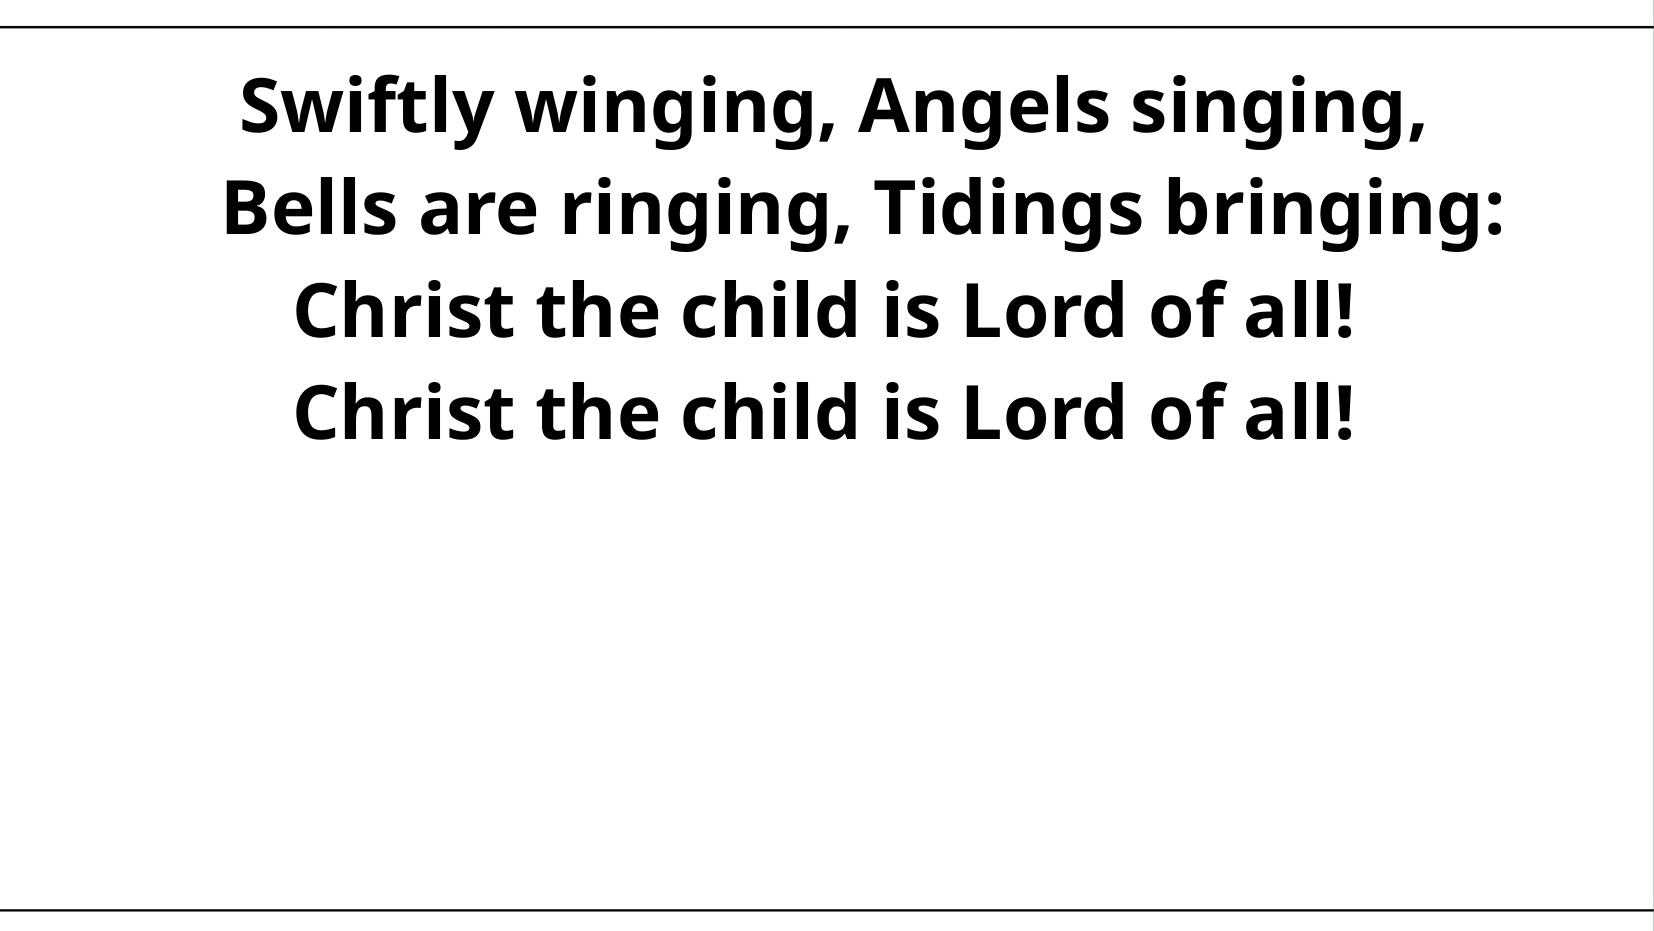

Swiftly winging, Angels singing,
 Bells are ringing, Tidings bringing:
Christ the child is Lord of all!
Christ the child is Lord of all!